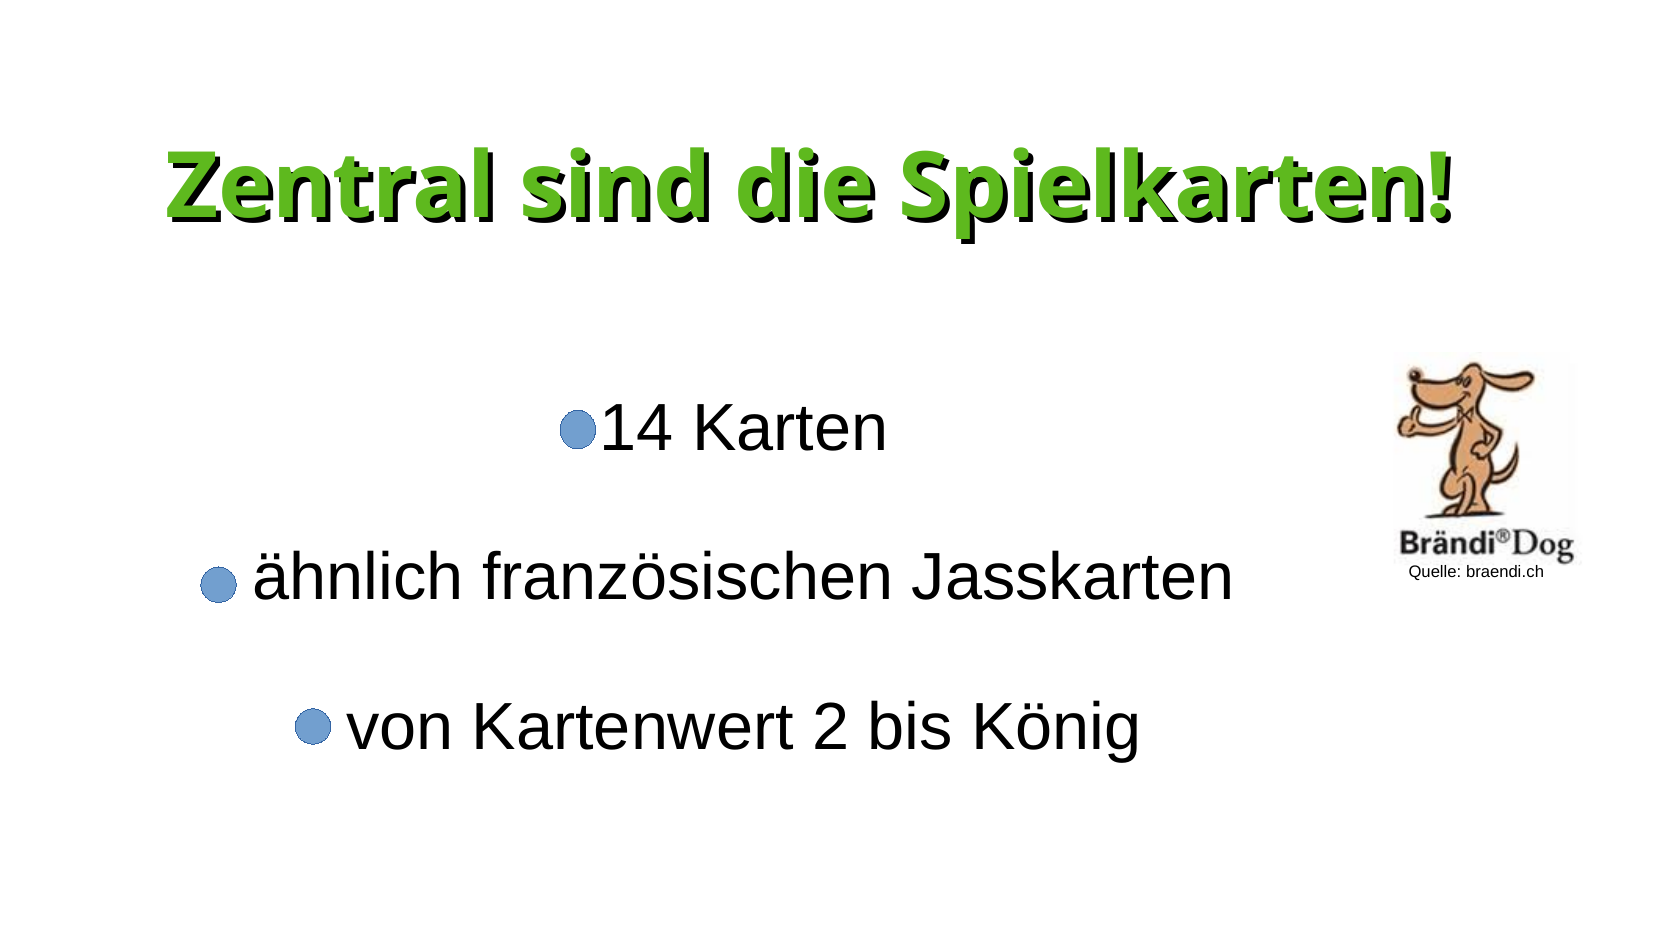

# Zentral sind die Spielkarten!
14 Karten
ähnlich französischen Jasskarten
von Kartenwert 2 bis König
Quelle: braendi.ch